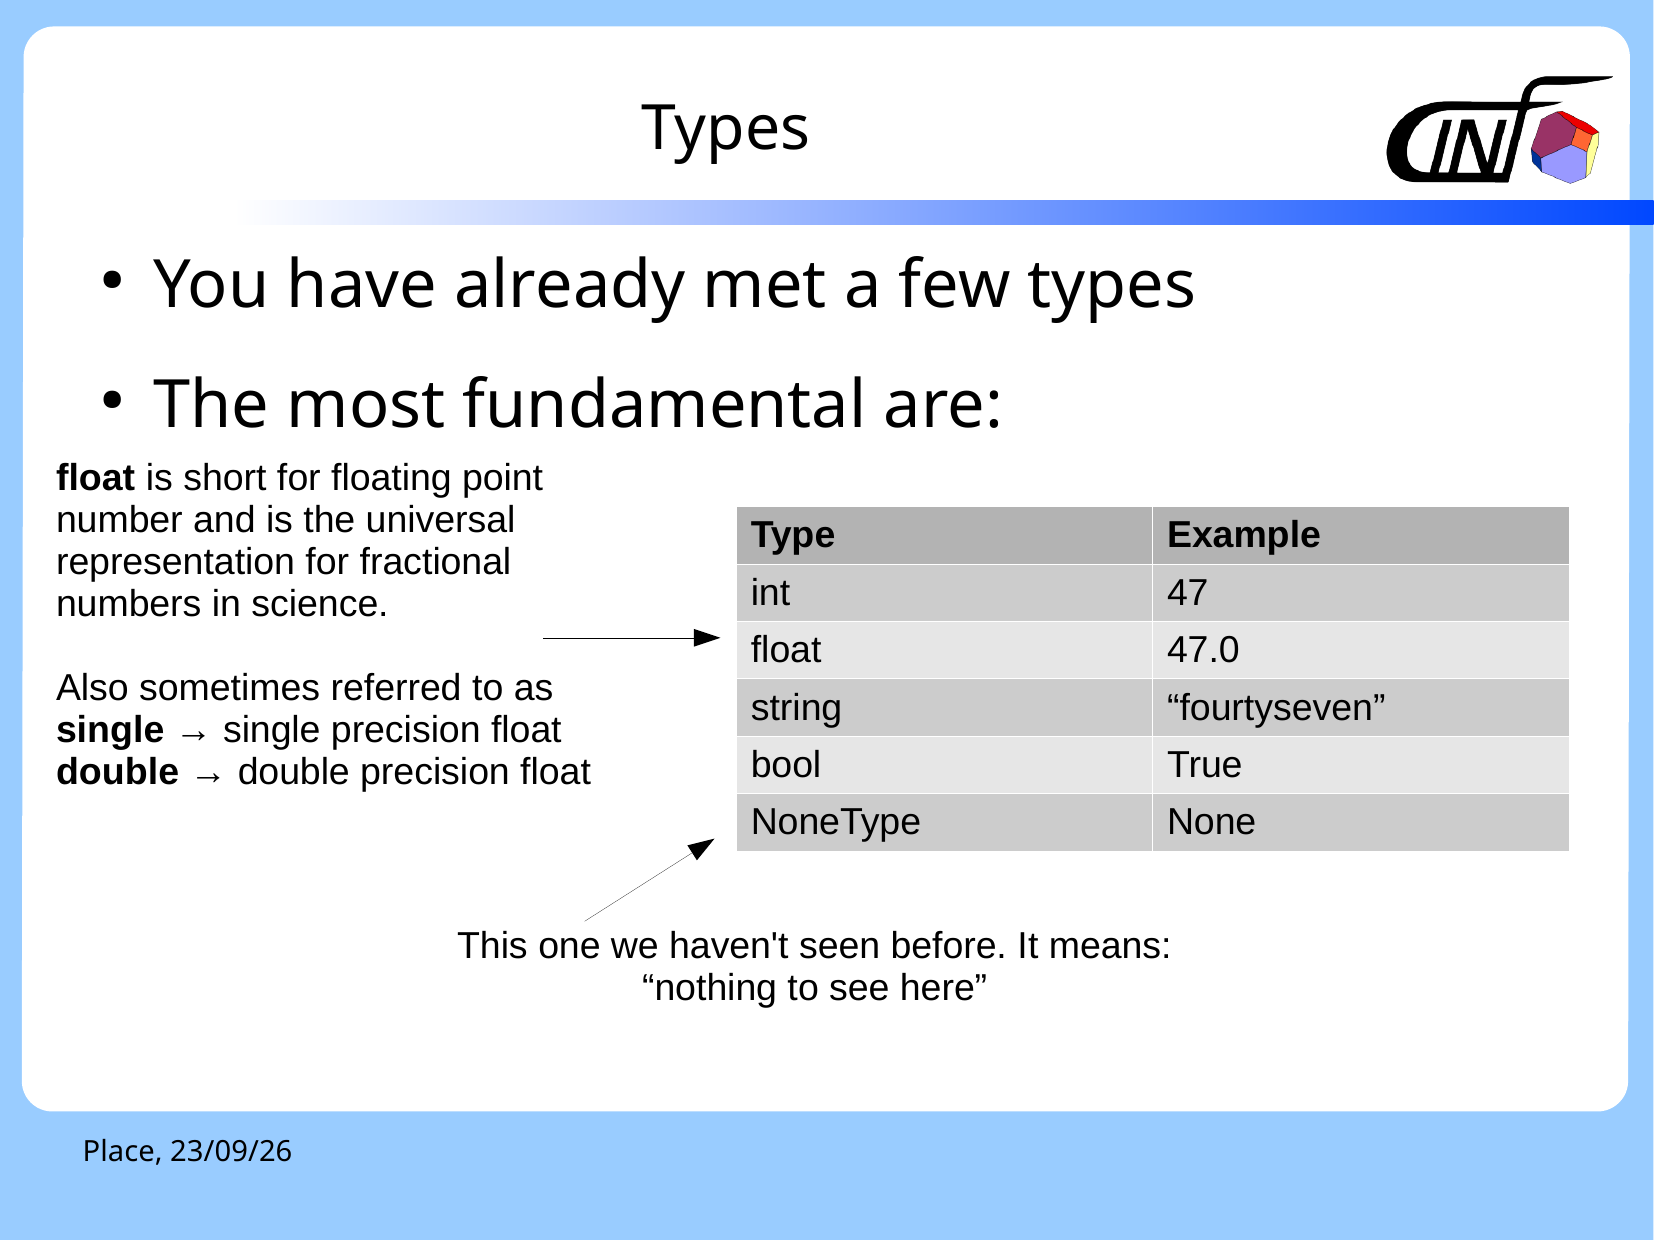

# Types
You have already met a few types
The most fundamental are:
float is short for floating point
number and is the universal
representation for fractional
numbers in science.
Also sometimes referred to as
single → single precision float
double → double precision float
| Type | Example |
| --- | --- |
| int | 47 |
| float | 47.0 |
| string | “fourtyseven” |
| bool | True |
| NoneType | None |
This one we haven't seen before. It means:
“nothing to see here”